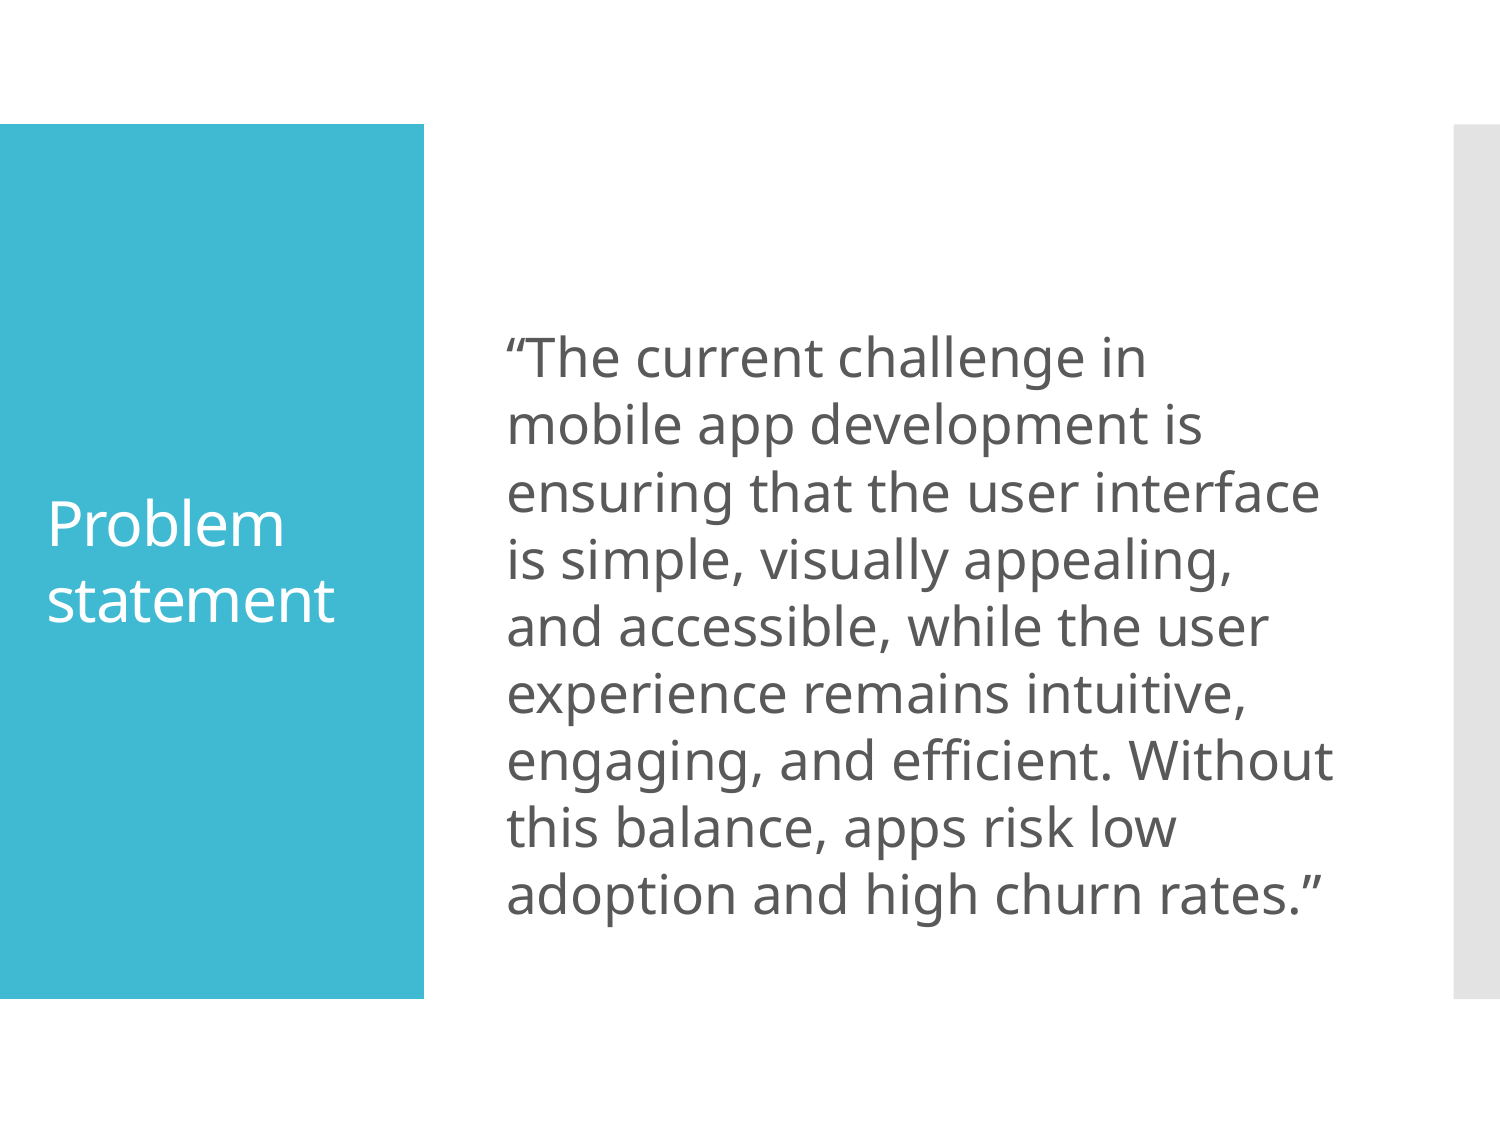

“The current challenge in mobile app development is ensuring that the user interface is simple, visually appealing, and accessible, while the user experience remains intuitive, engaging, and efficient. Without this balance, apps risk low adoption and high churn rates.”
# Problem statement